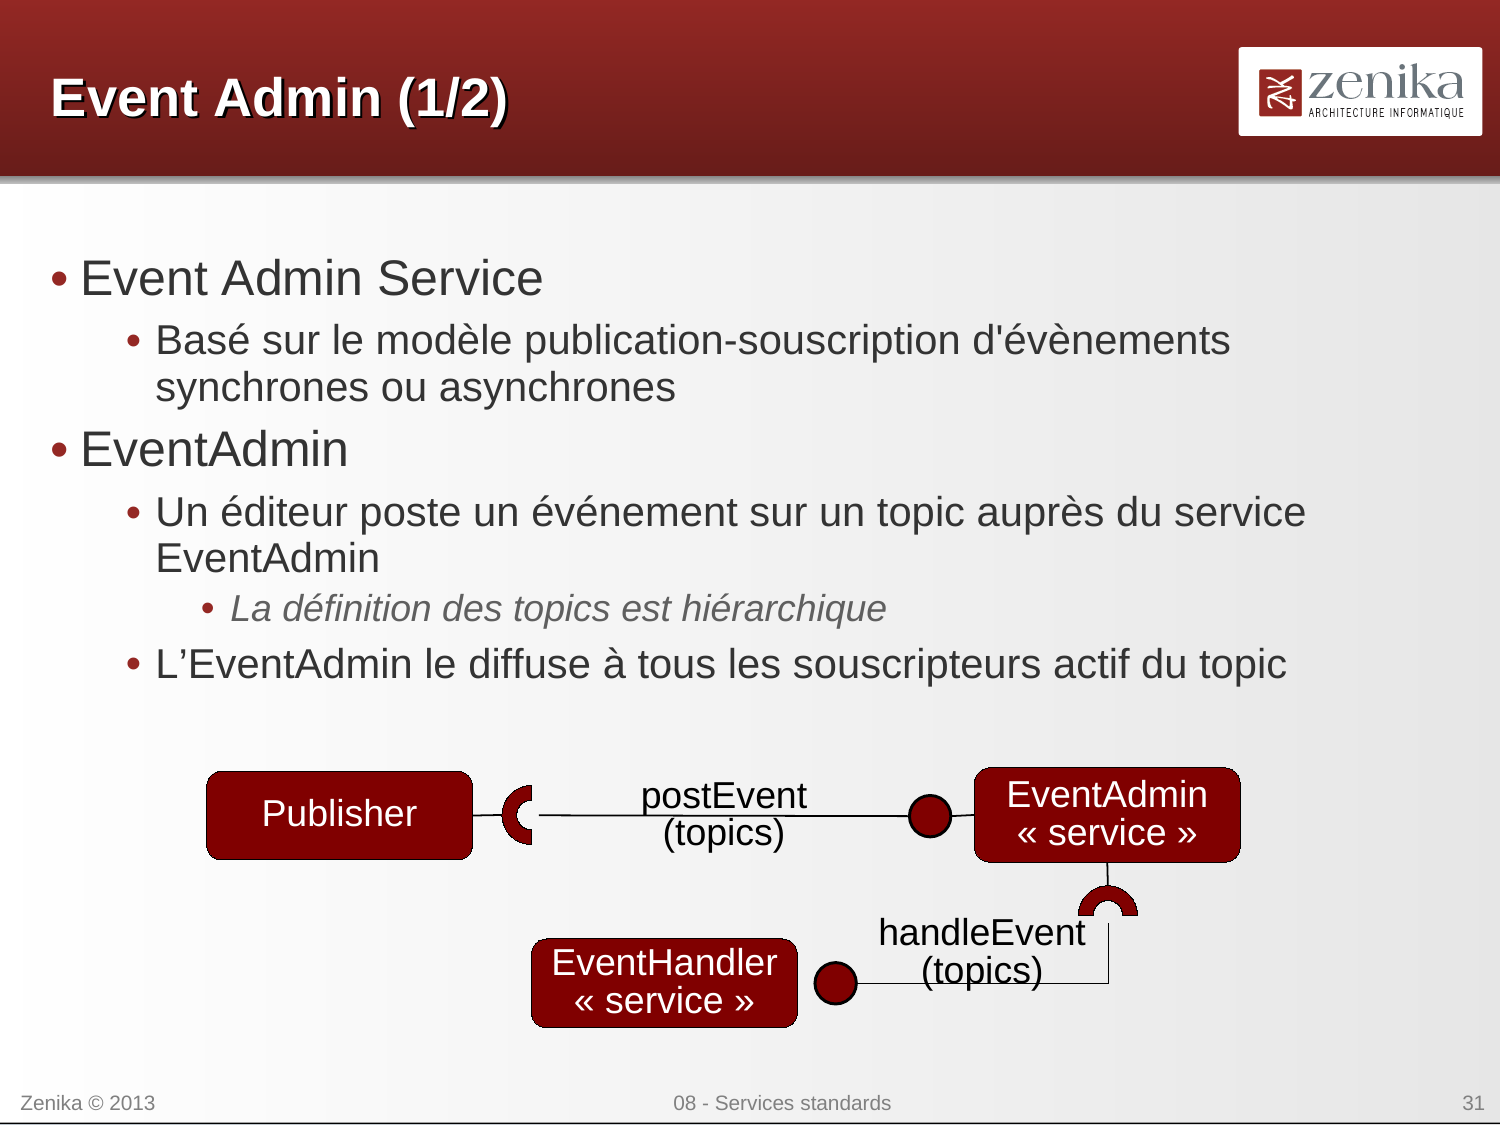

# Event Admin (1/2)
Event Admin Service
Basé sur le modèle publication-souscription d'évènements synchrones ou asynchrones
EventAdmin
Un éditeur poste un événement sur un topic auprès du service EventAdmin
La définition des topics est hiérarchique
L’EventAdmin le diffuse à tous les souscripteurs actif du topic
EventAdmin
« service »
Publisher
EventHandler
« service »